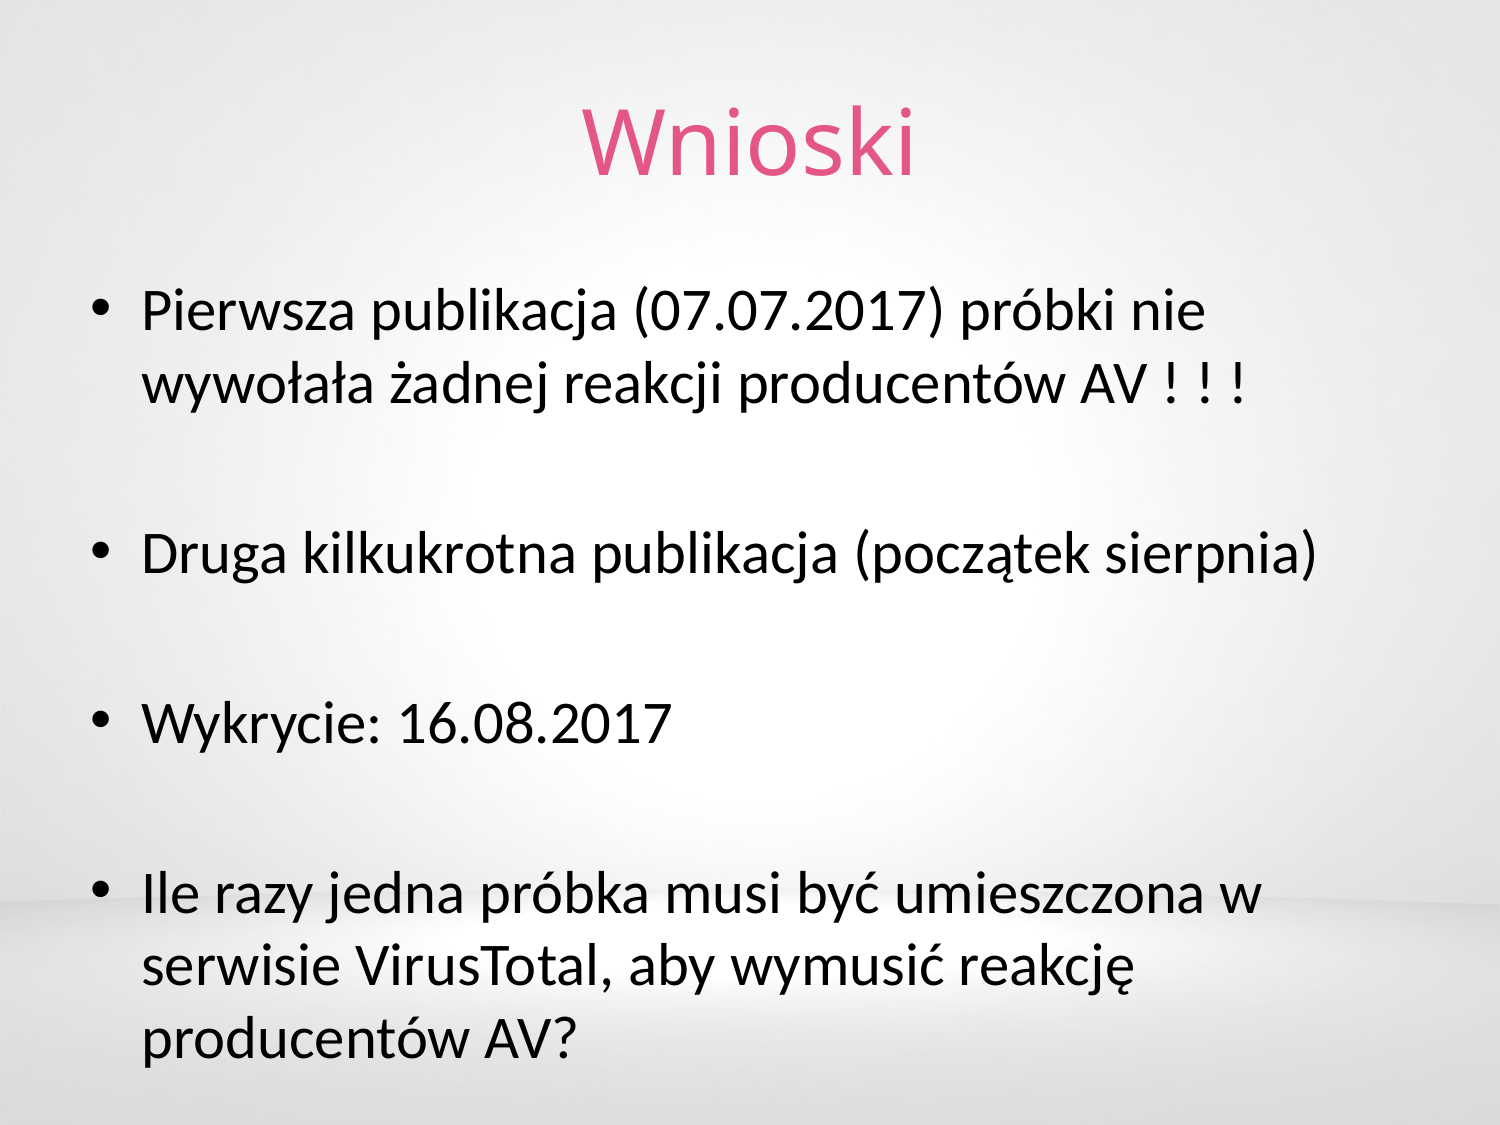

# Wnioski
Pierwsza publikacja (07.07.2017) próbki nie wywołała żadnej reakcji producentów AV ! ! !
Druga kilkukrotna publikacja (początek sierpnia)
Wykrycie: 16.08.2017
Ile razy jedna próbka musi być umieszczona w serwisie VirusTotal, aby wymusić reakcję producentów AV?